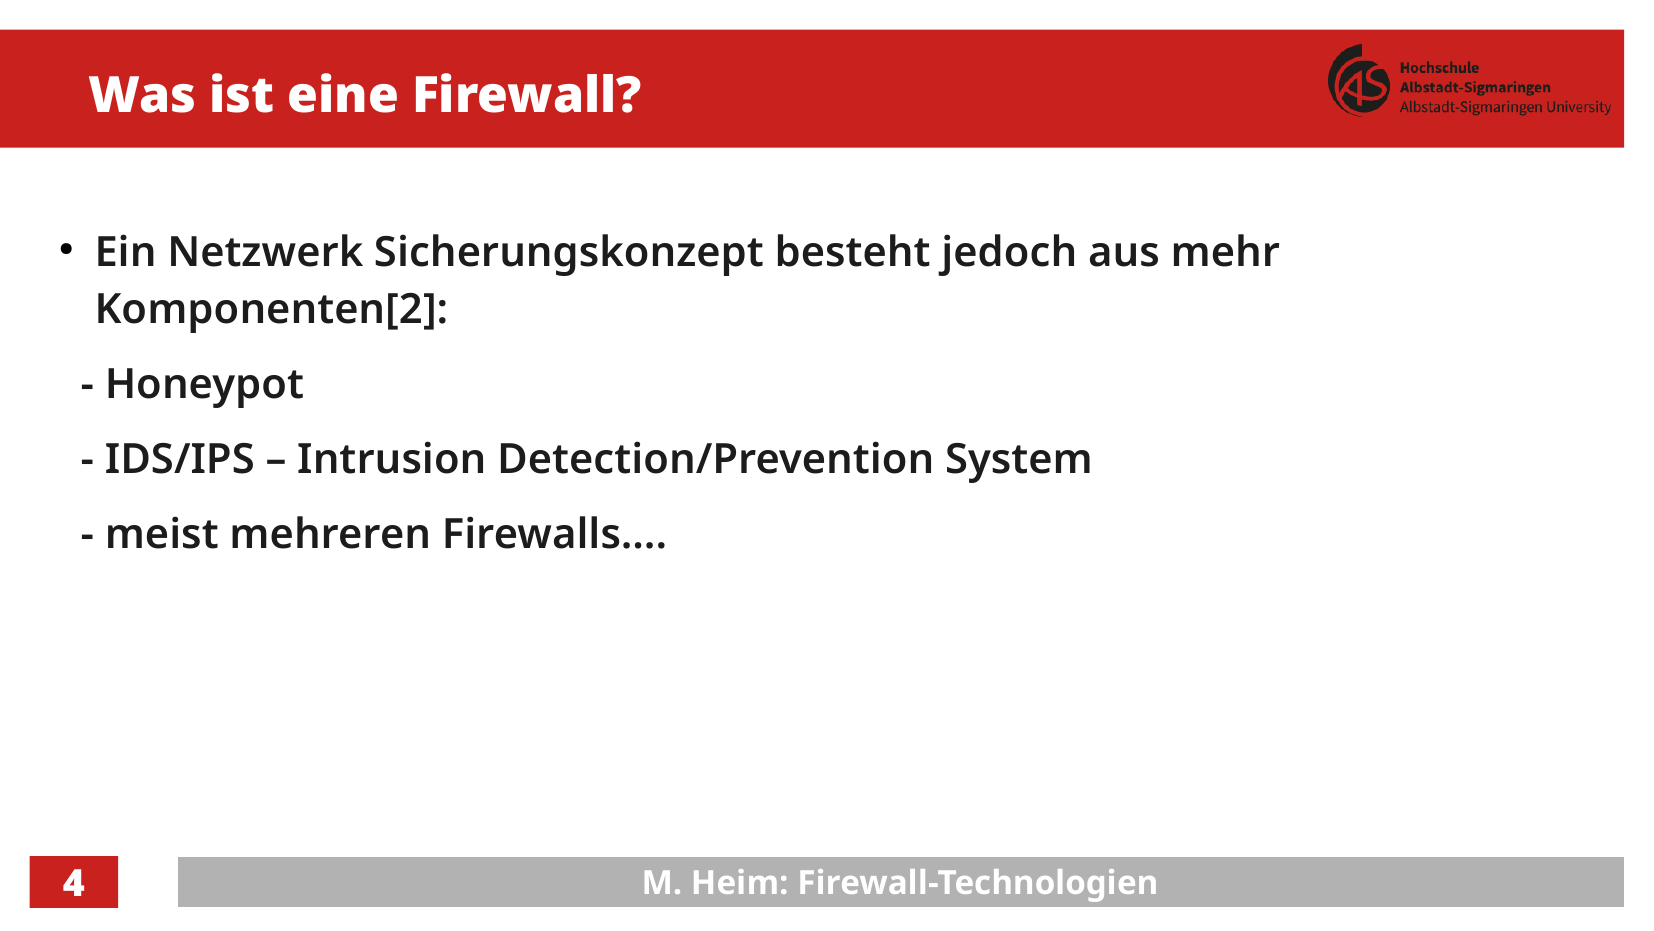

# Was ist eine Firewall?
Ein Netzwerk Sicherungskonzept besteht jedoch aus mehr Komponenten[2]:
 - Honeypot
 - IDS/IPS – Intrusion Detection/Prevention System
 - meist mehreren Firewalls….
4